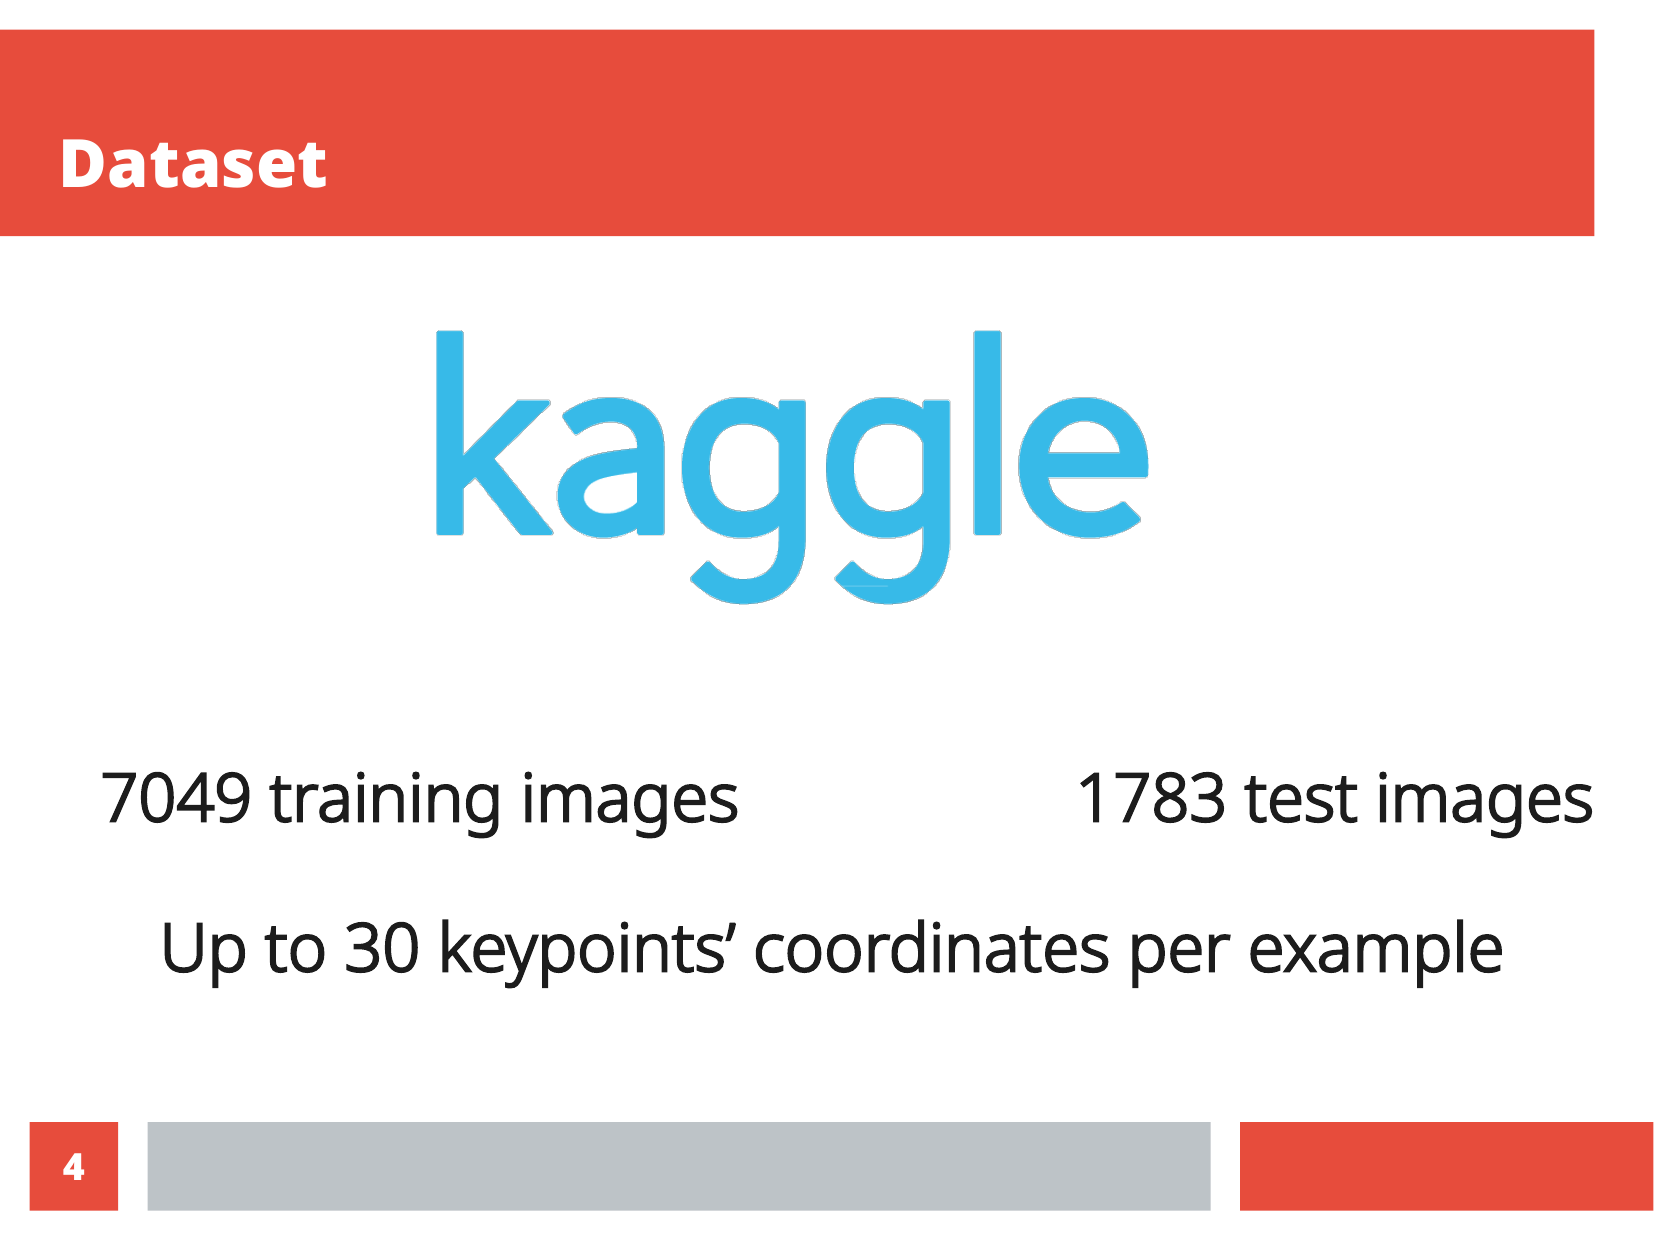

# Dataset
7049 training images					1783 test images
Up to 30 keypoints’ coordinates per example
4